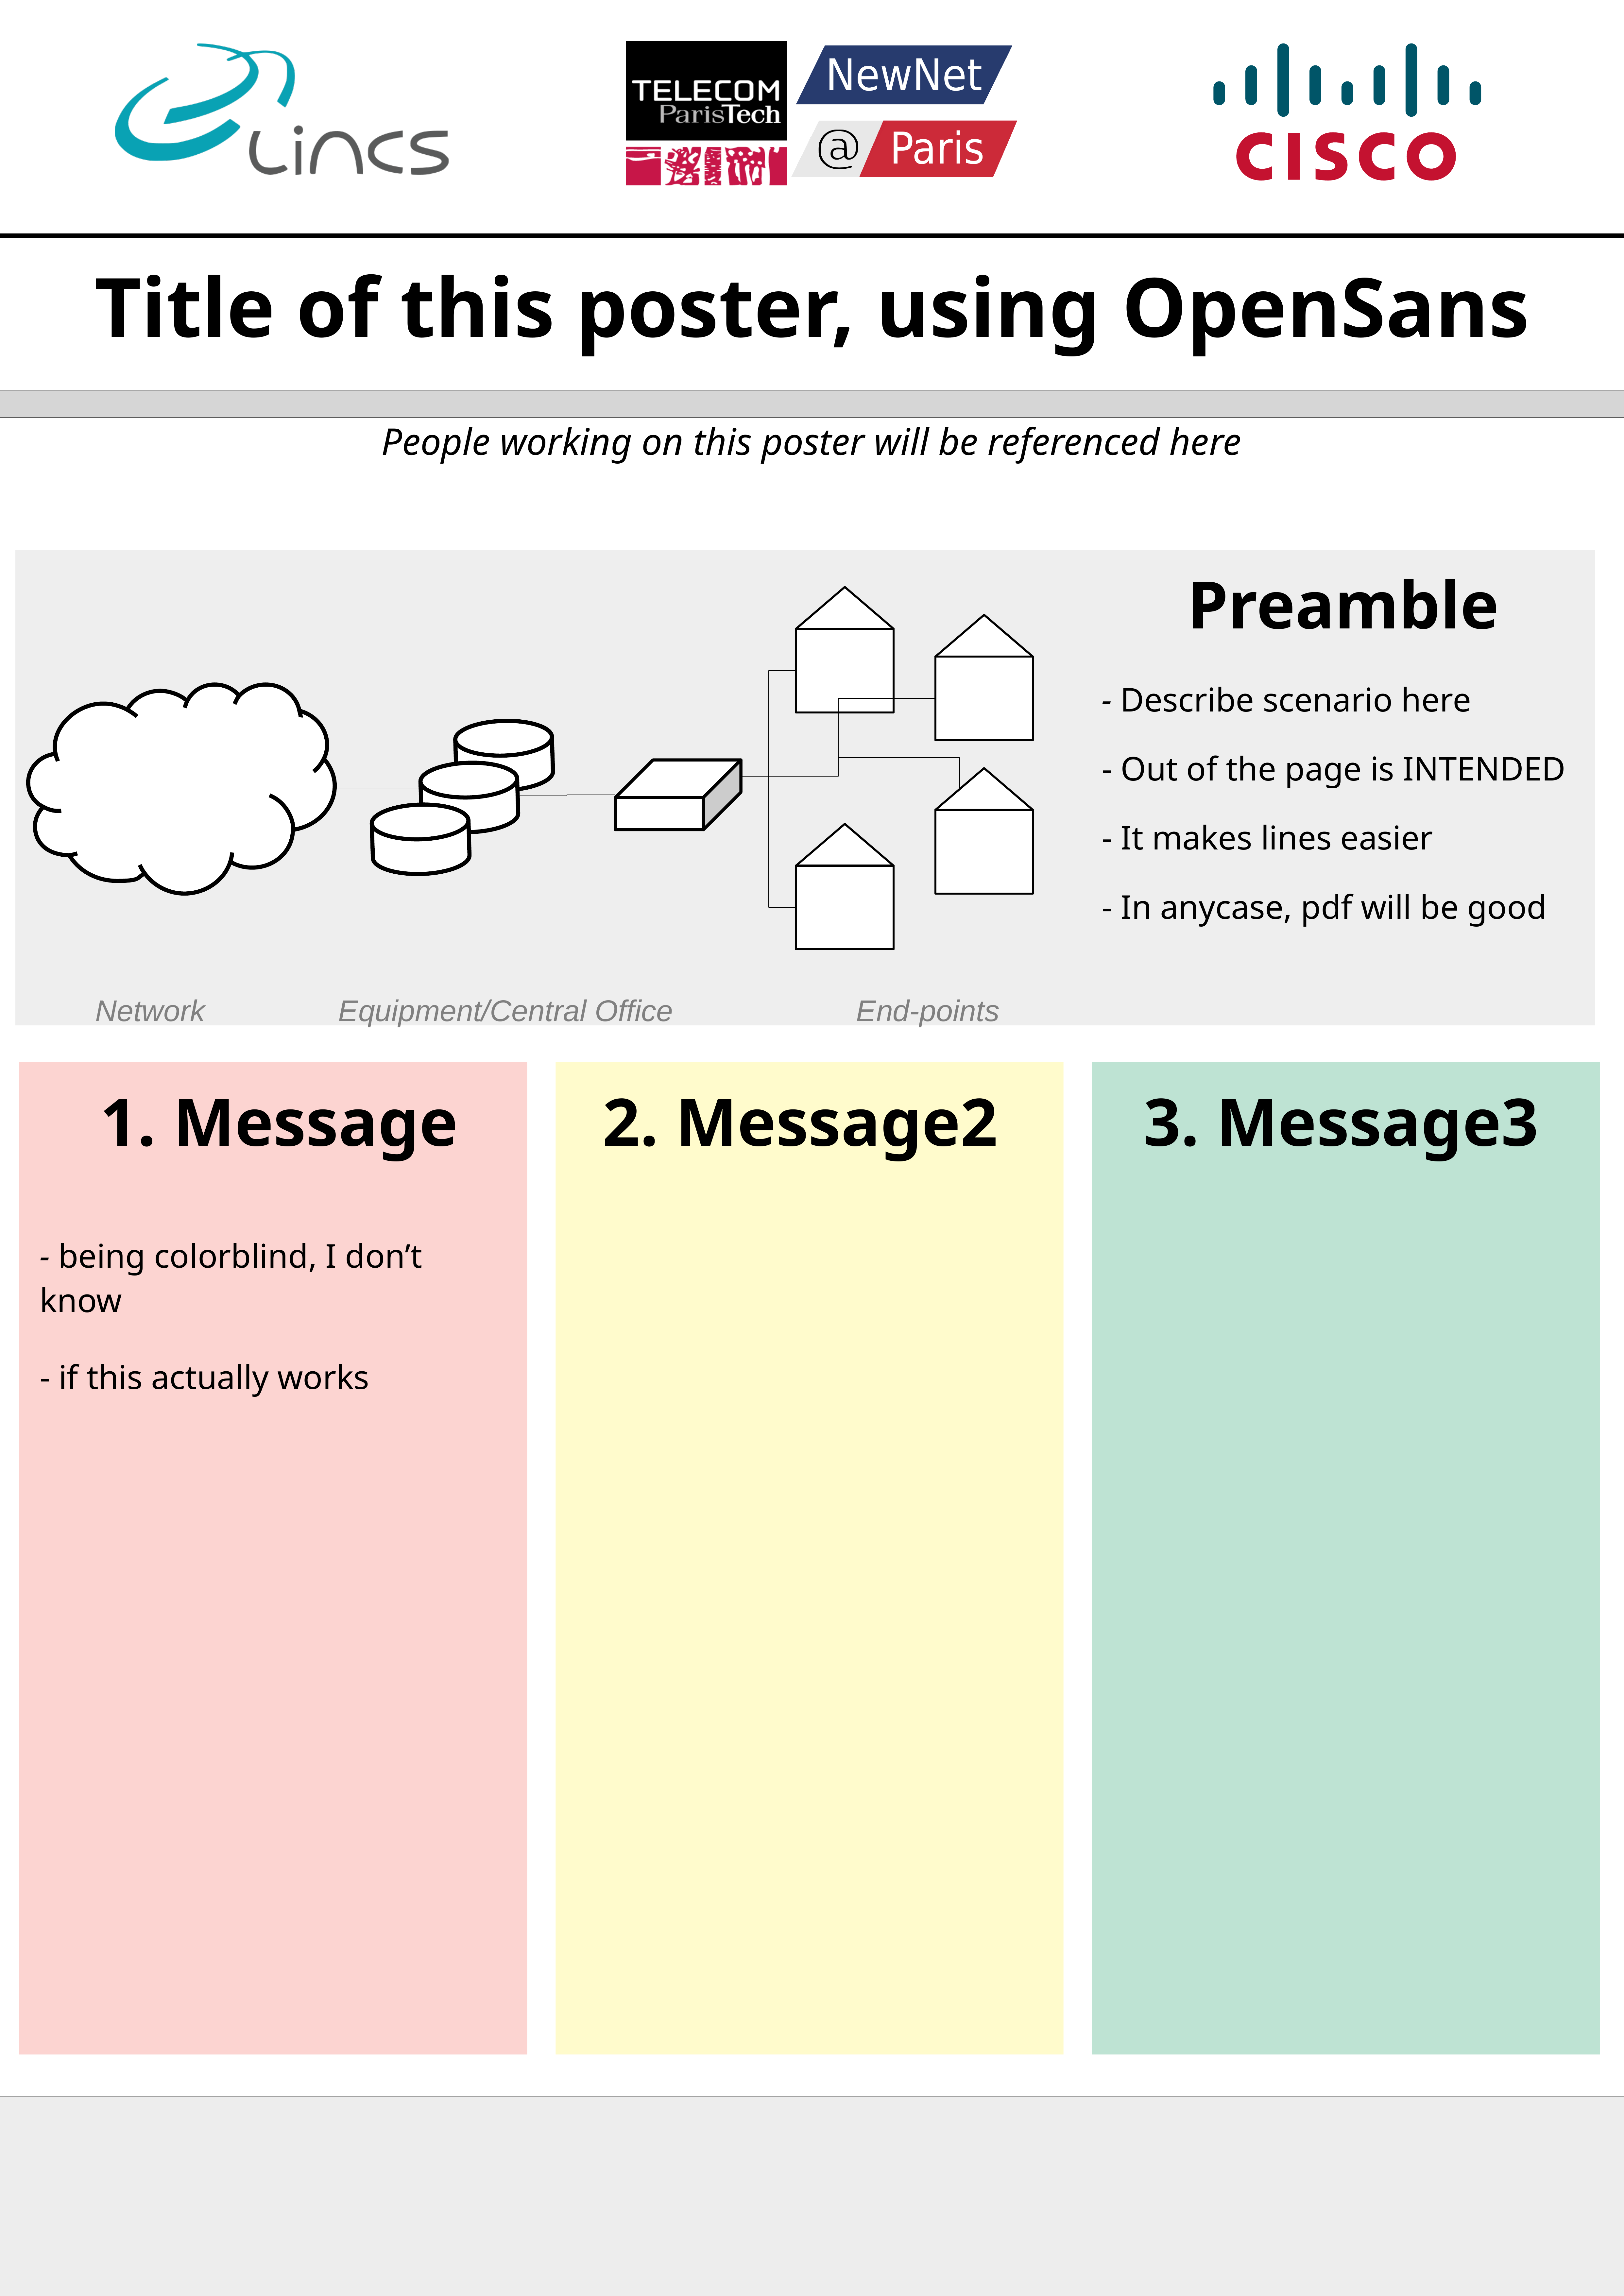

Title of this poster, using OpenSans
People working on this poster will be referenced here
Preamble
- Describe scenario here
- Out of the page is INTENDED
- It makes lines easier
- In anycase, pdf will be good
# Network Equipment/Central Office End-points
1. Message
2. Message2
3. Message3
- being colorblind, I don’t know
- if this actually works